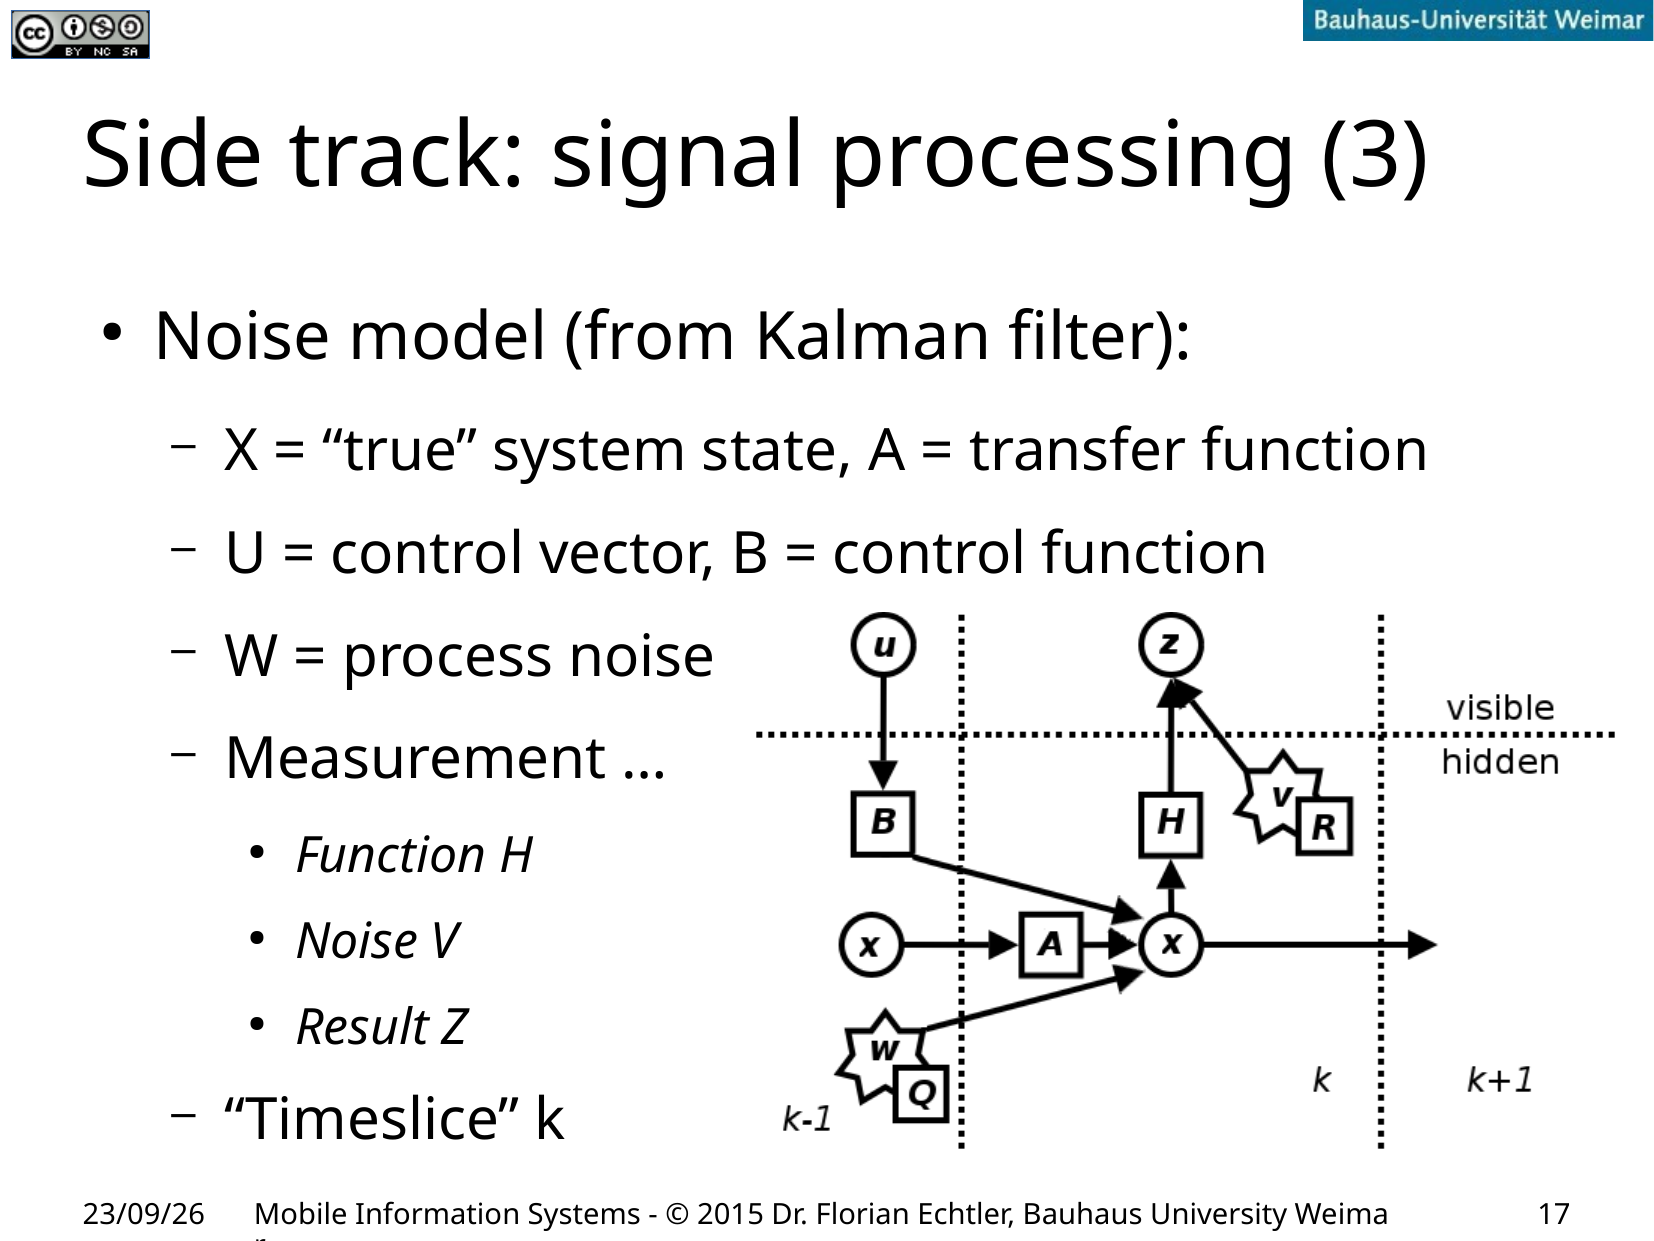

# Side track: signal processing (3)
Noise model (from Kalman filter):
X = “true” system state, A = transfer function
U = control vector, B = control function
W = process noise
Measurement …
Function H
Noise V
Result Z
“Timeslice” k
Mobile Information Systems - © 2015 Dr. Florian Echtler, Bauhaus University Weimar
17